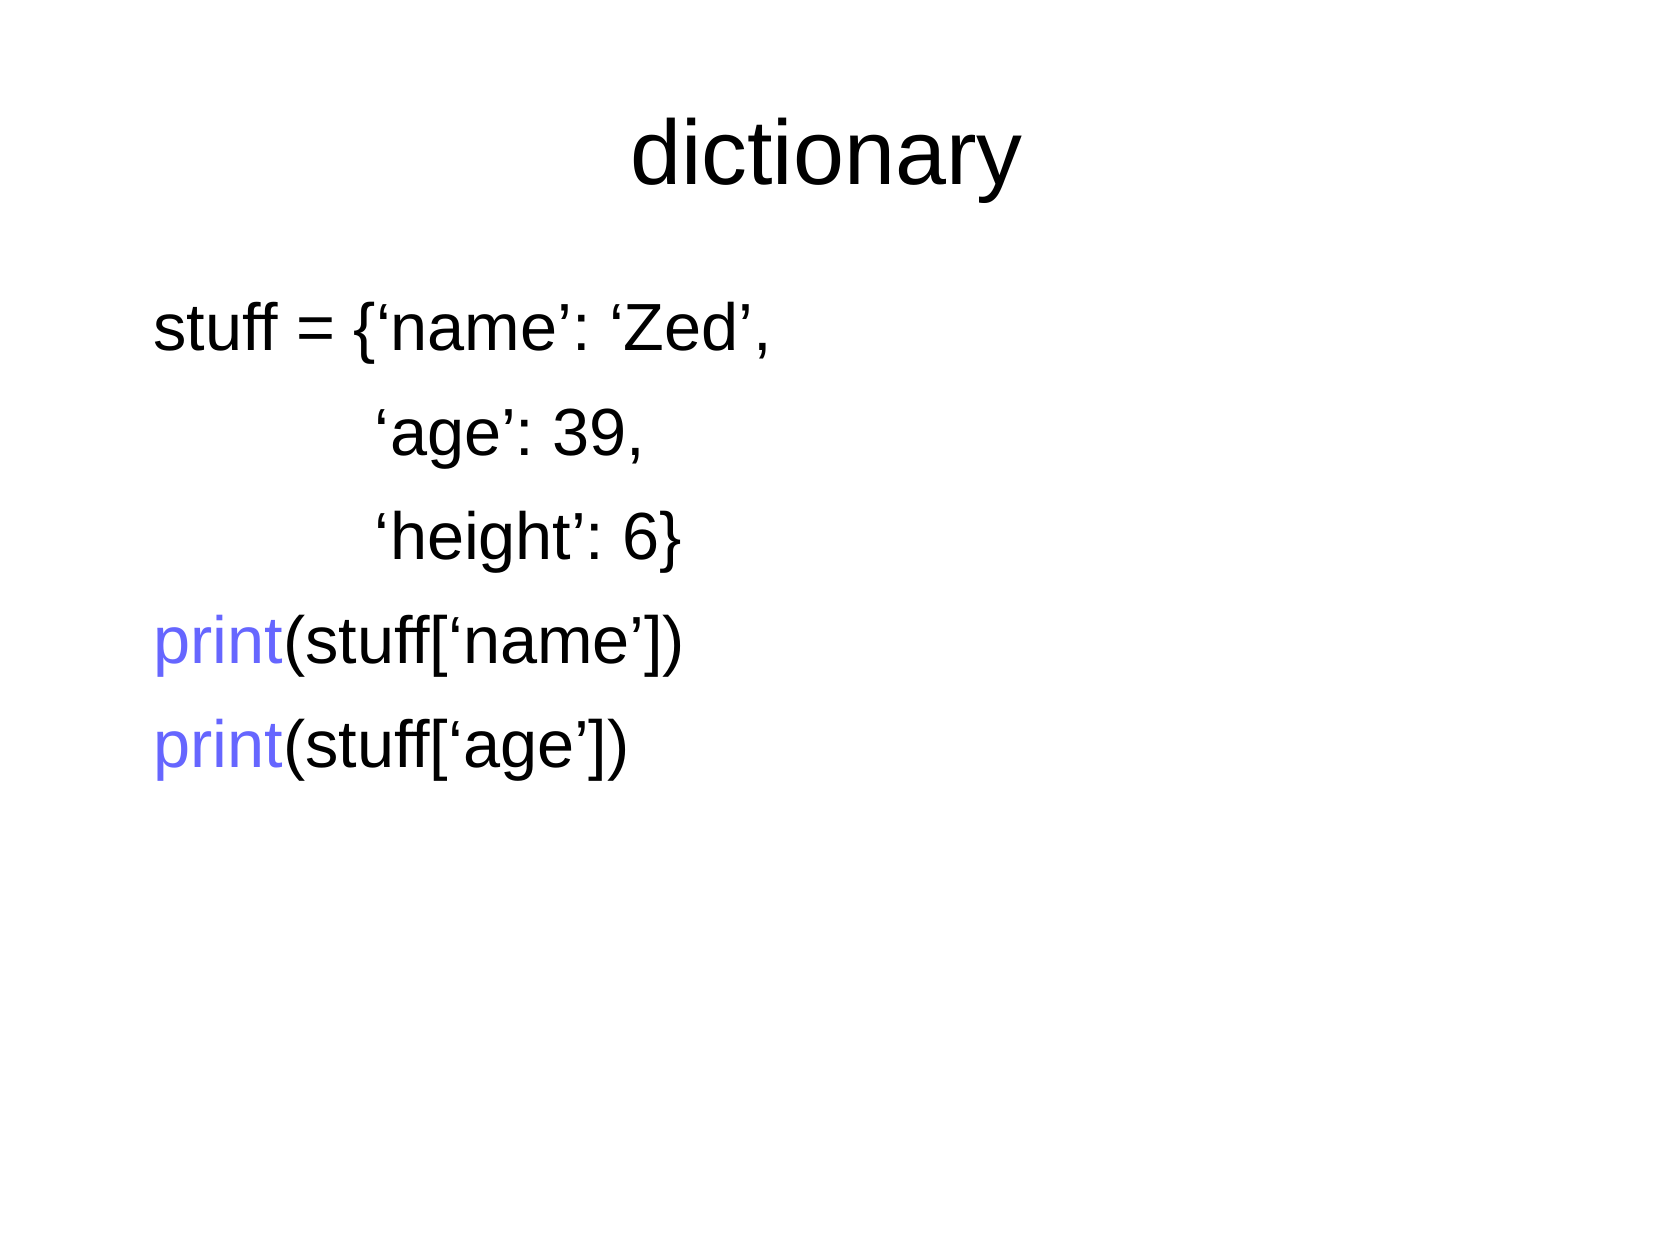

# dictionary
stuff = {‘name’: ‘Zed’,
 ‘age’: 39,
 ‘height’: 6}
print(stuff[‘name’])
print(stuff[‘age’])